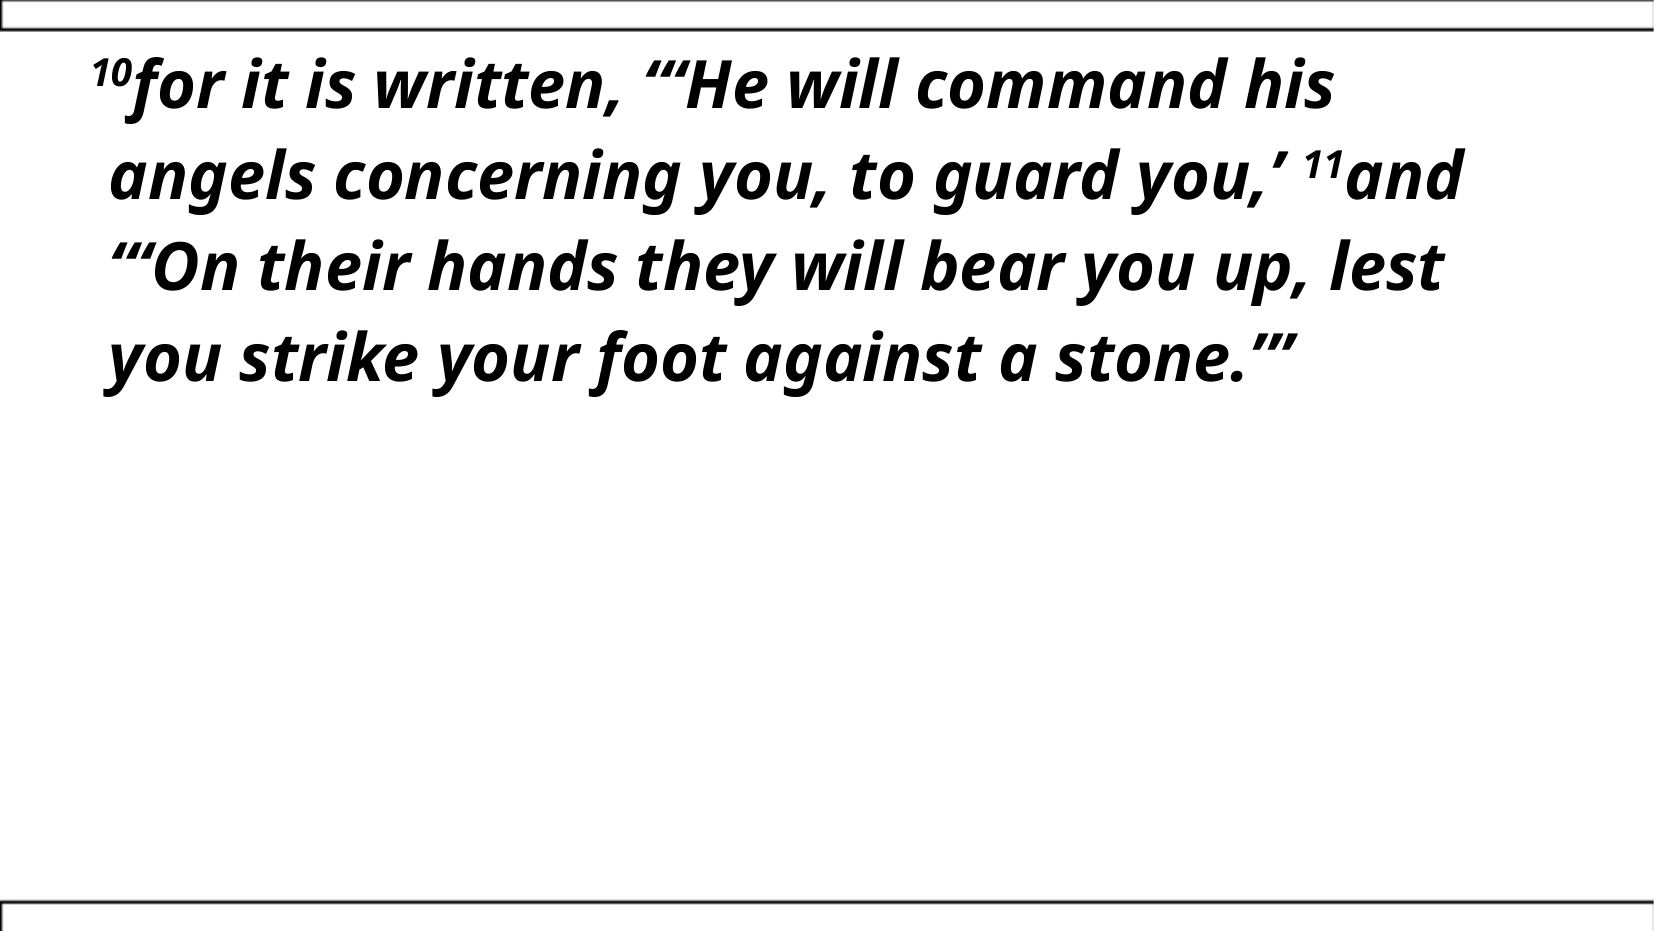

10for it is written, “‘He will command his angels concerning you, to guard you,’ 11and “‘On their hands they will bear you up, lest you strike your foot against a stone.’”